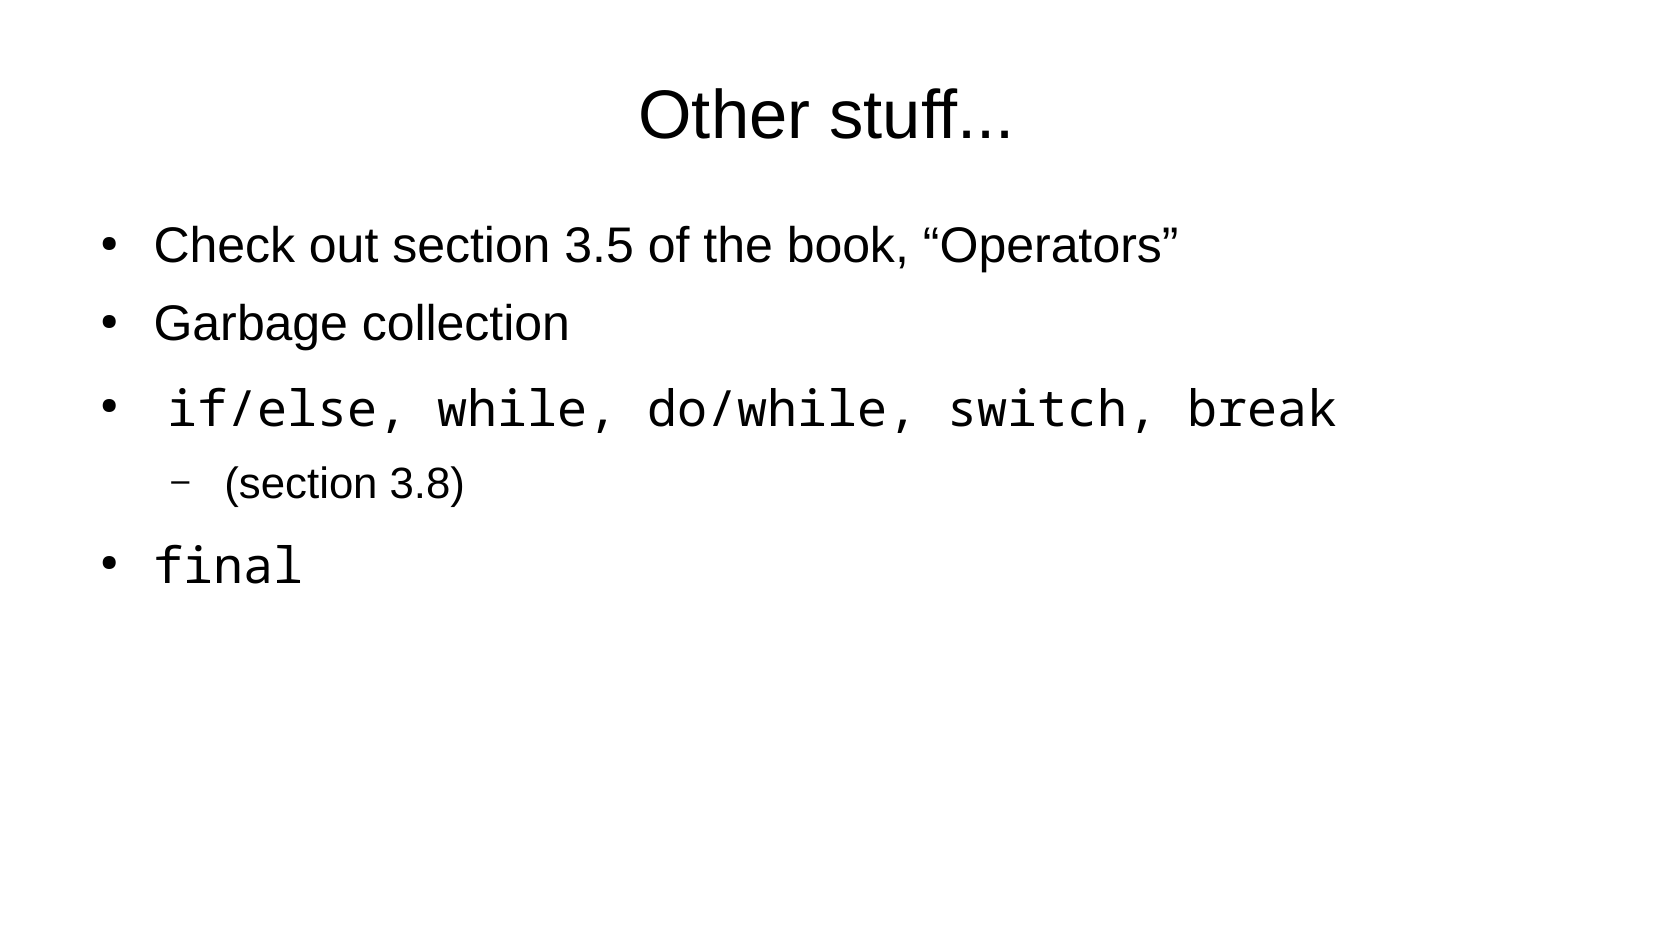

# Other stuff...
Check out section 3.5 of the book, “Operators”
Garbage collection
 if/else, while, do/while, switch, break
(section 3.8)
final